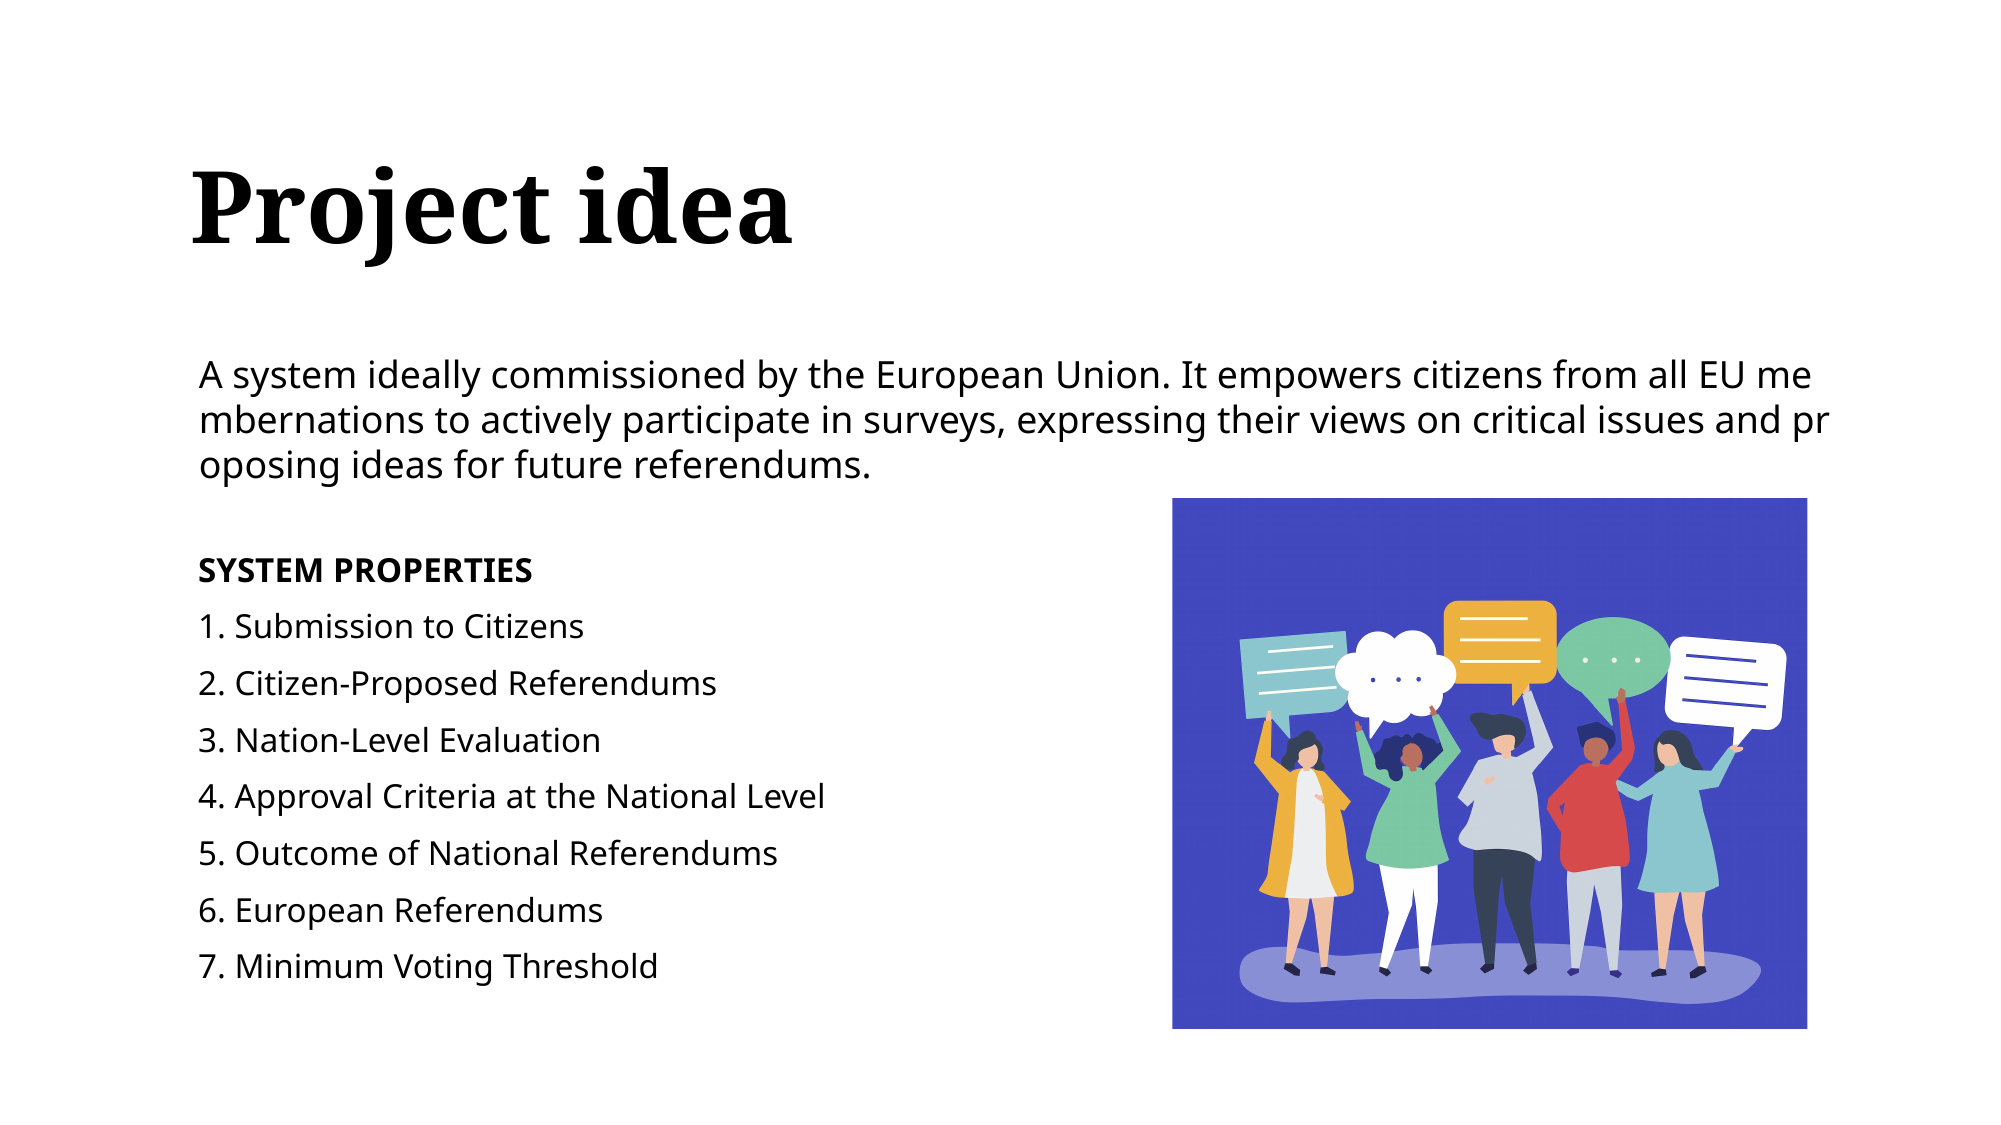

# Project idea
A system ideally commissioned by the European Union. It empowers citizens from all EU membernations to actively participate in surveys, expressing their views on critical issues and proposing ideas for future referendums.
SYSTEM PROPERTIES
1. Submission to Citizens
2. Citizen-Proposed Referendums
3. Nation-Level Evaluation
4. Approval Criteria at the National Level
5. Outcome of National Referendums
6. European Referendums
7. Minimum Voting Threshold
2